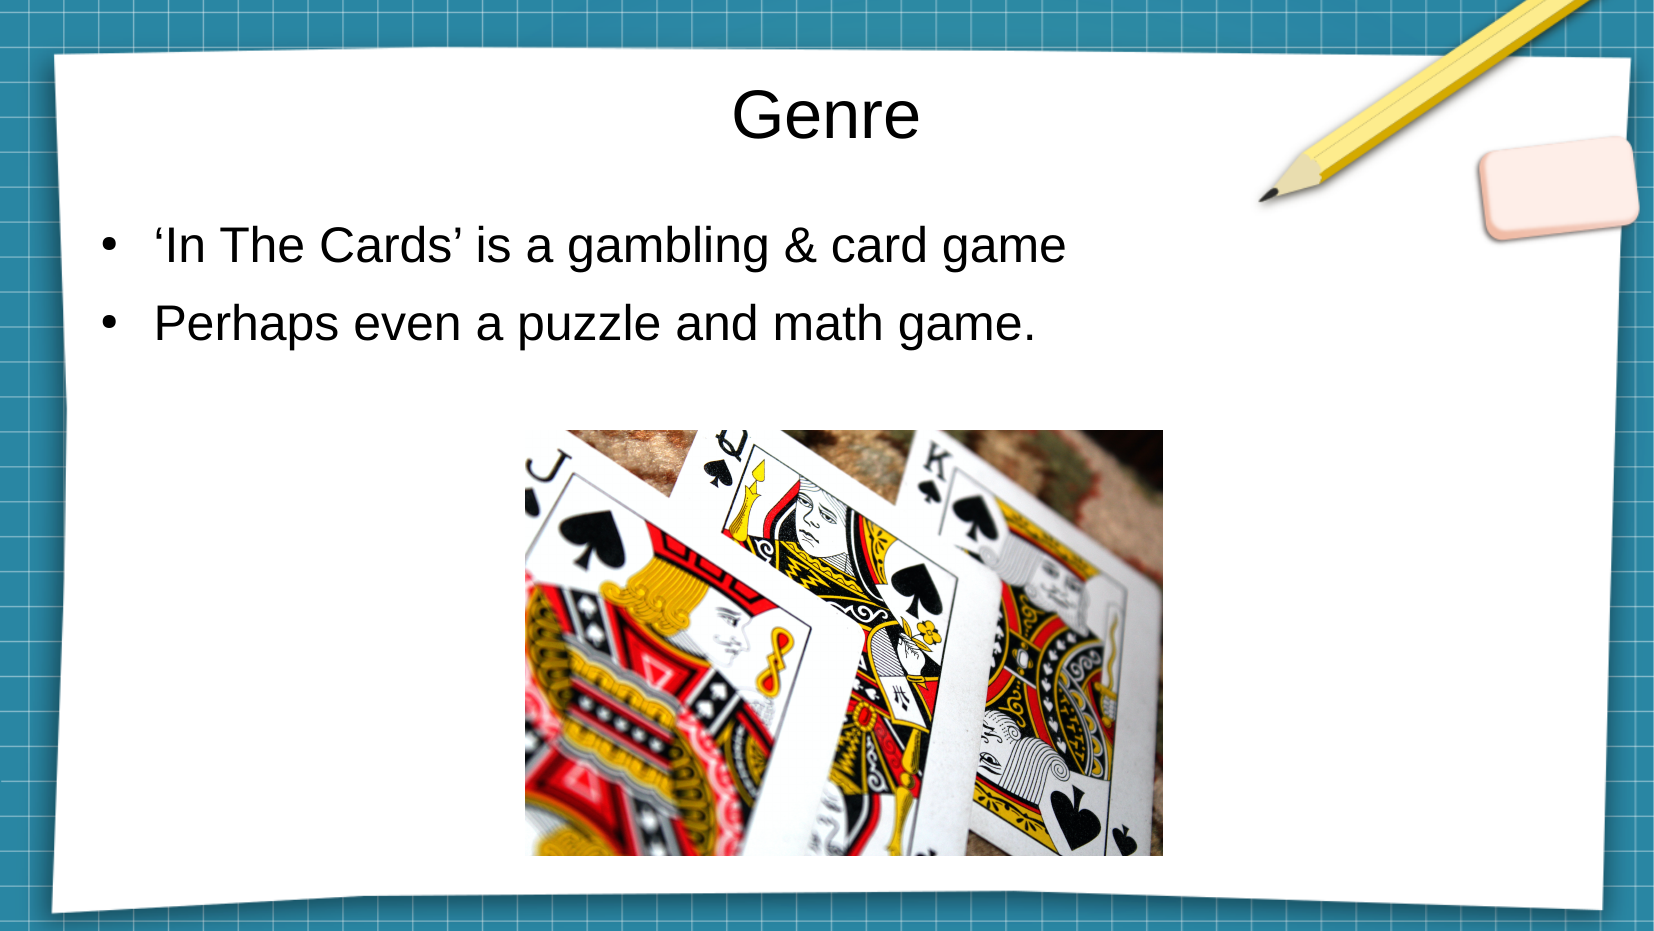

# Genre
‘In The Cards’ is a gambling & card game
Perhaps even a puzzle and math game.